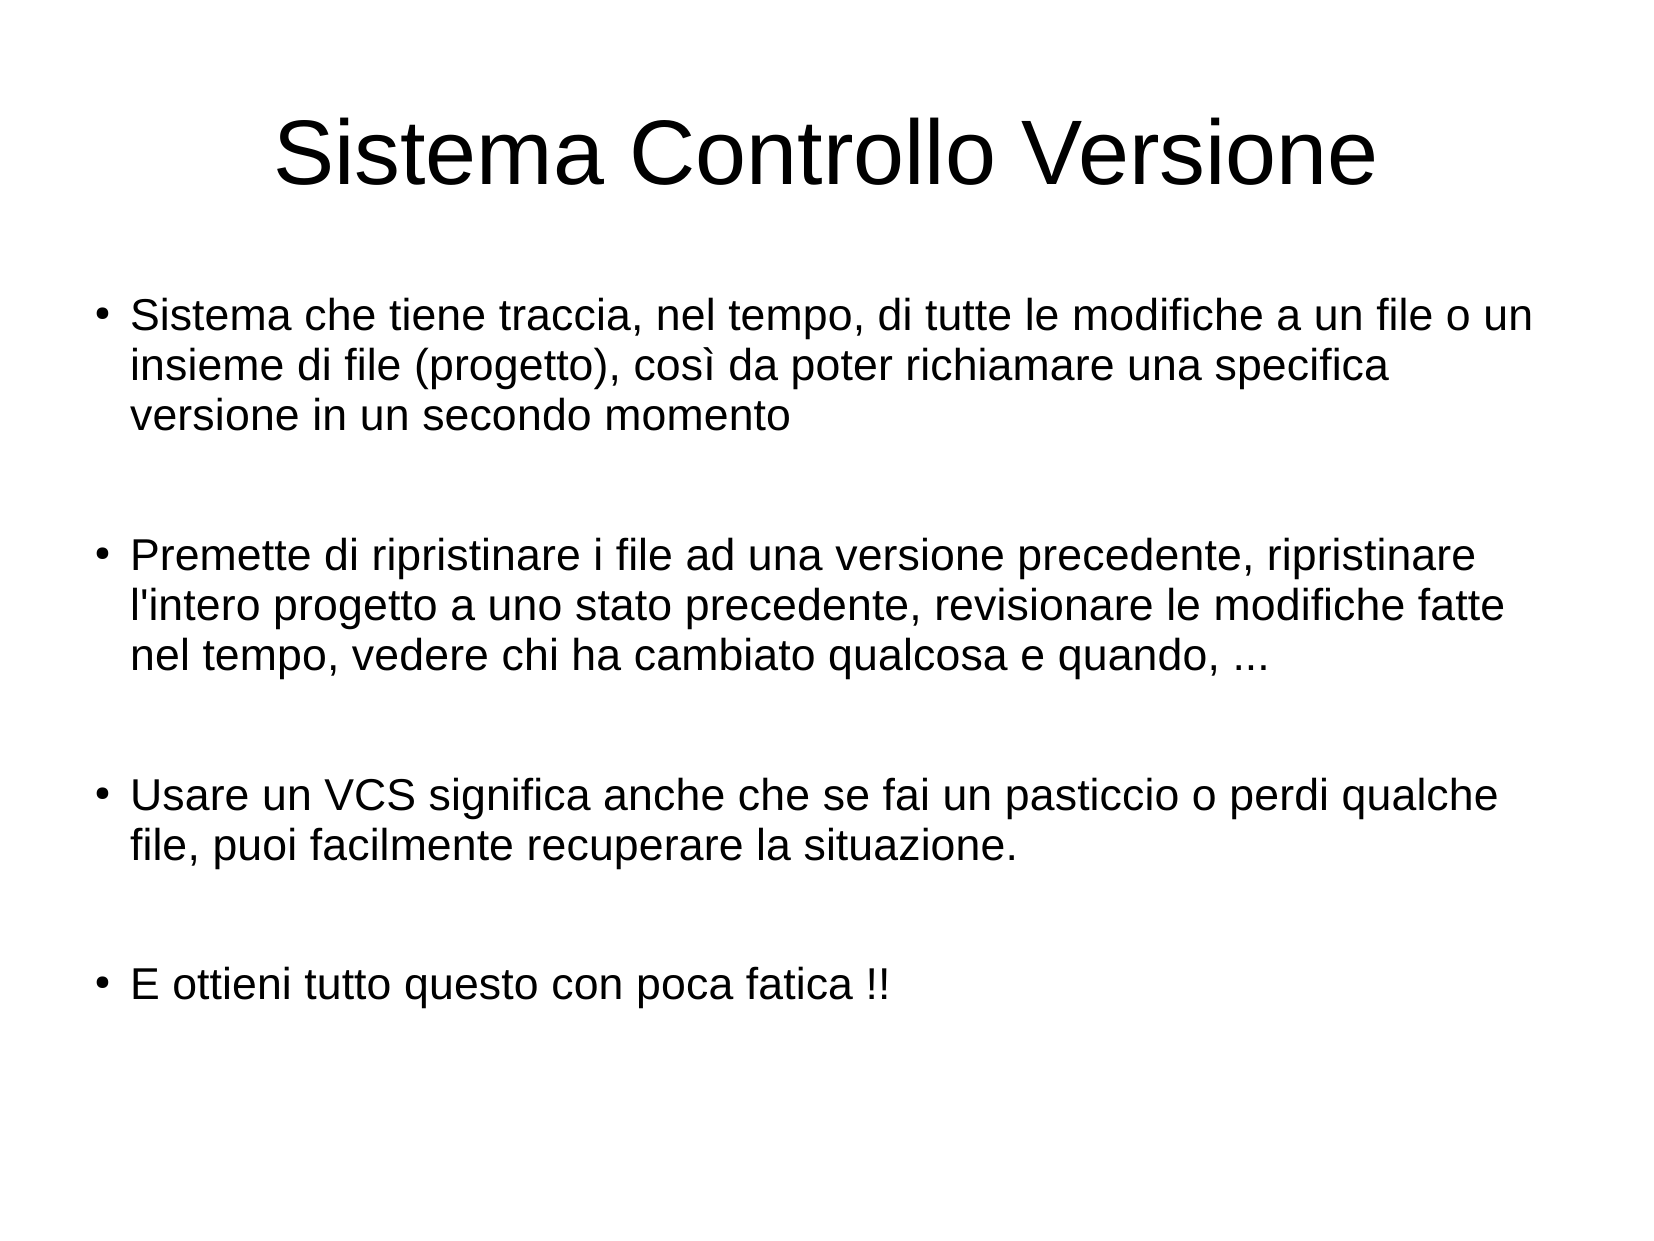

# Sistema Controllo Versione
Sistema che tiene traccia, nel tempo, di tutte le modifiche a un file o un insieme di file (progetto), così da poter richiamare una specifica versione in un secondo momento
Premette di ripristinare i file ad una versione precedente, ripristinare l'intero progetto a uno stato precedente, revisionare le modifiche fatte nel tempo, vedere chi ha cambiato qualcosa e quando, ...
Usare un VCS significa anche che se fai un pasticcio o perdi qualche file, puoi facilmente recuperare la situazione.
E ottieni tutto questo con poca fatica !!